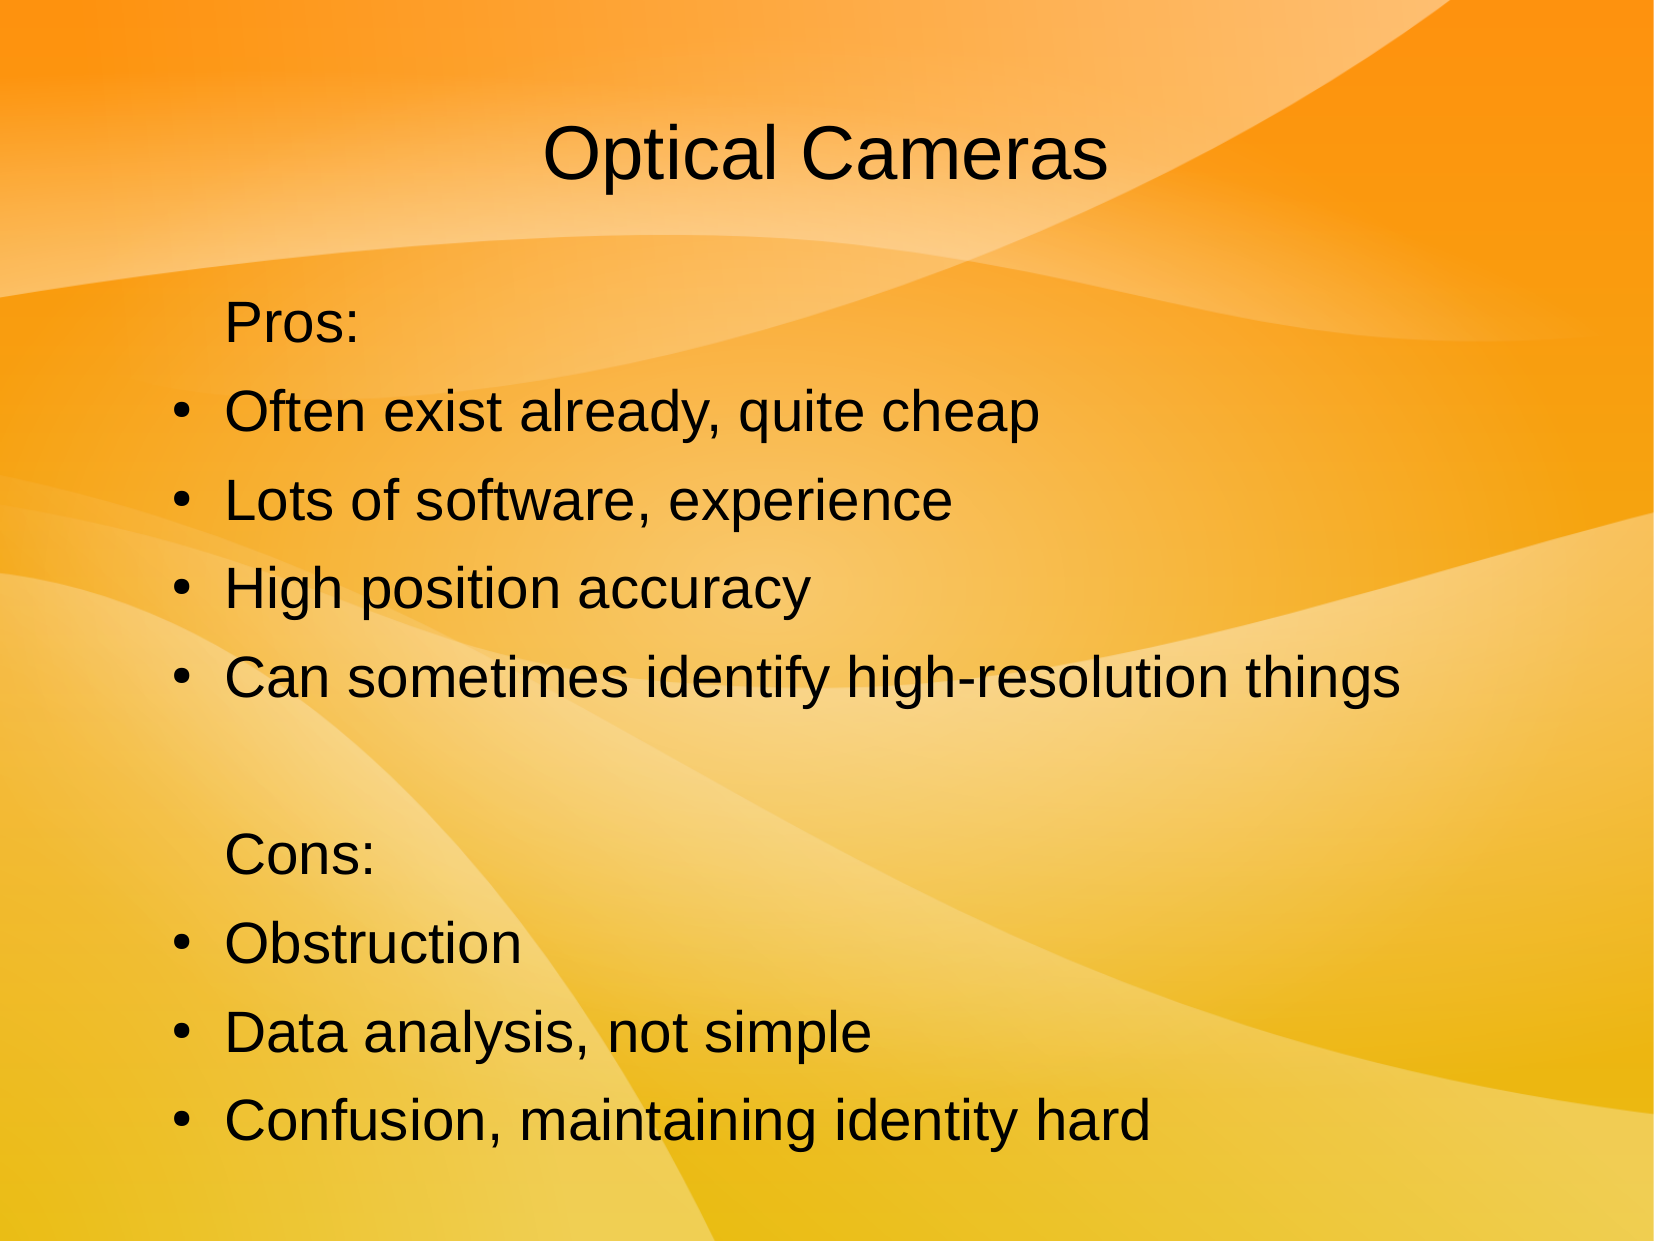

# Optical Cameras
Pros:
Often exist already, quite cheap
Lots of software, experience
High position accuracy
Can sometimes identify high-resolution things
Cons:
Obstruction
Data analysis, not simple
Confusion, maintaining identity hard